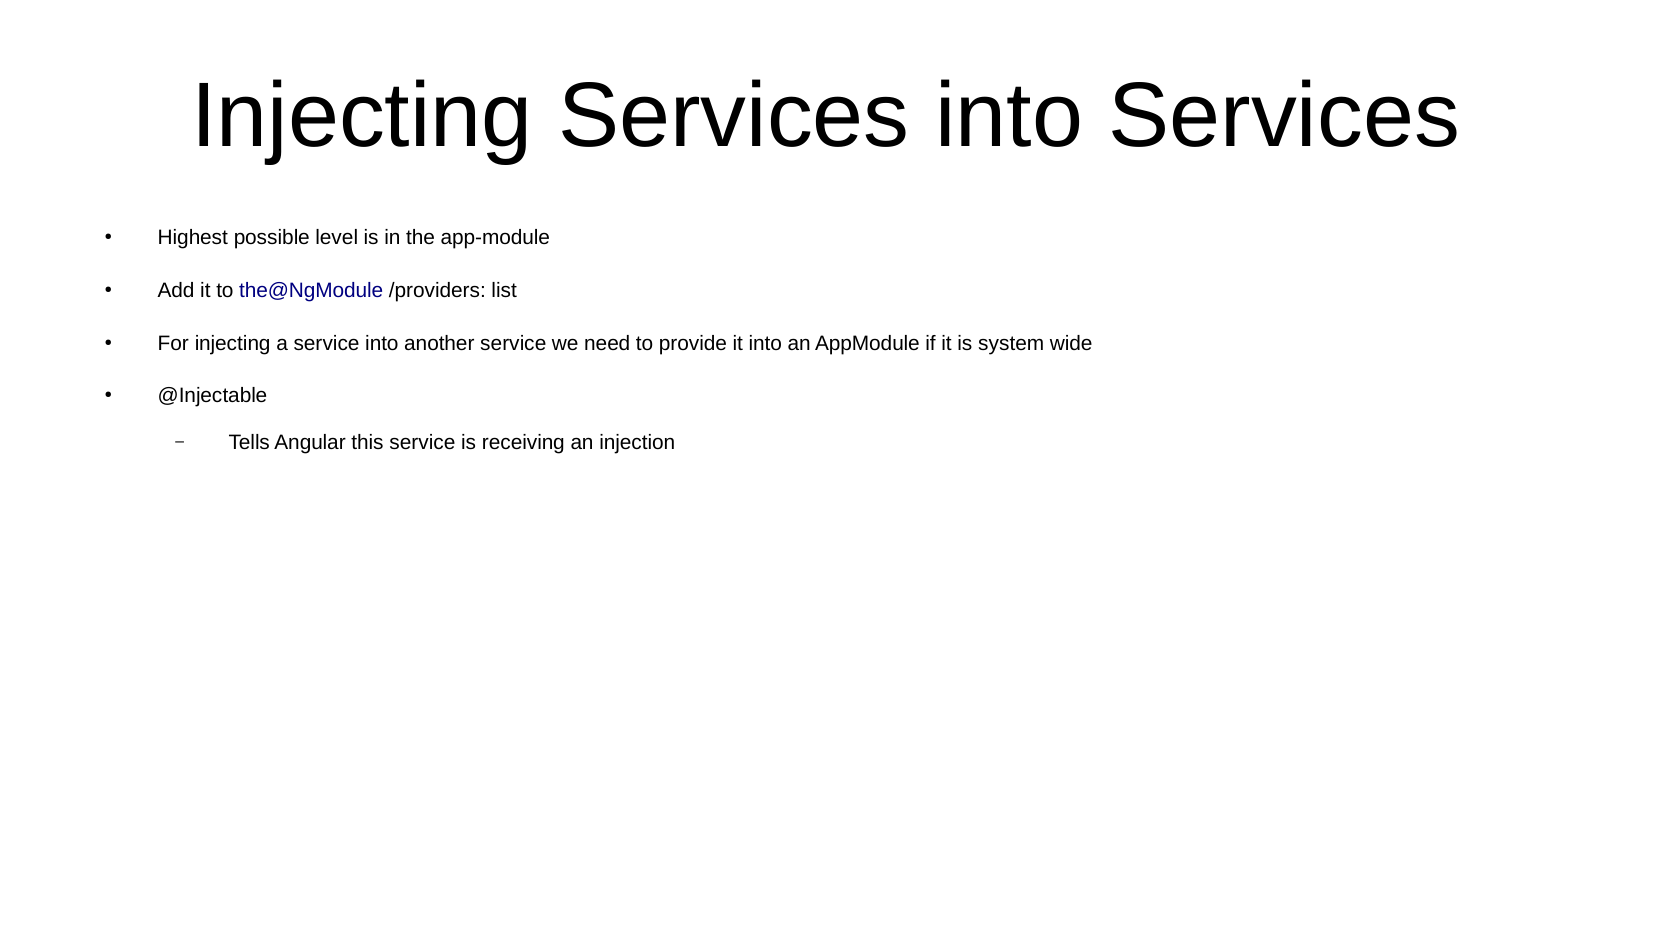

# Injecting Services into Services
Highest possible level is in the app-module
Add it to the@NgModule /providers: list
For injecting a service into another service we need to provide it into an AppModule if it is system wide
@Injectable
Tells Angular this service is receiving an injection